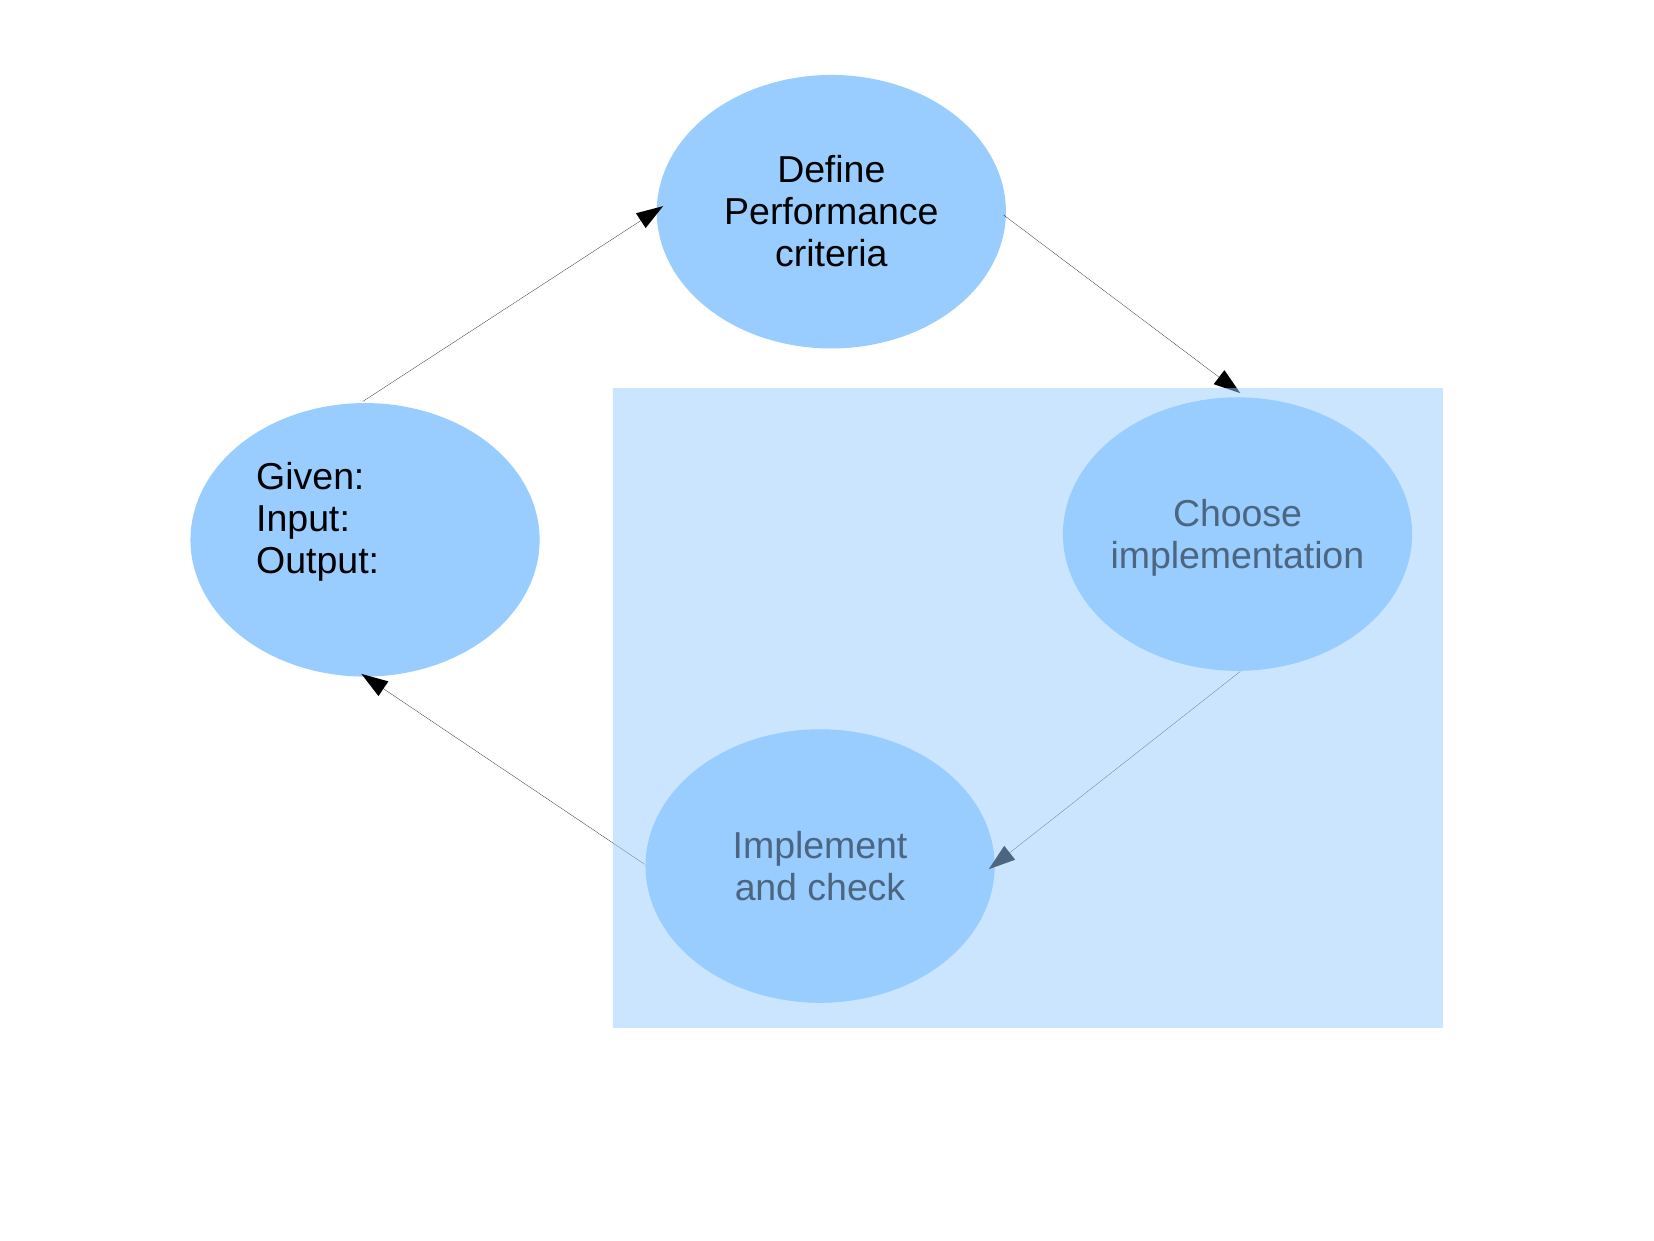

Define
Performance
criteria
Choose
implementation
Given:
Input:
Output:
Implement
and check